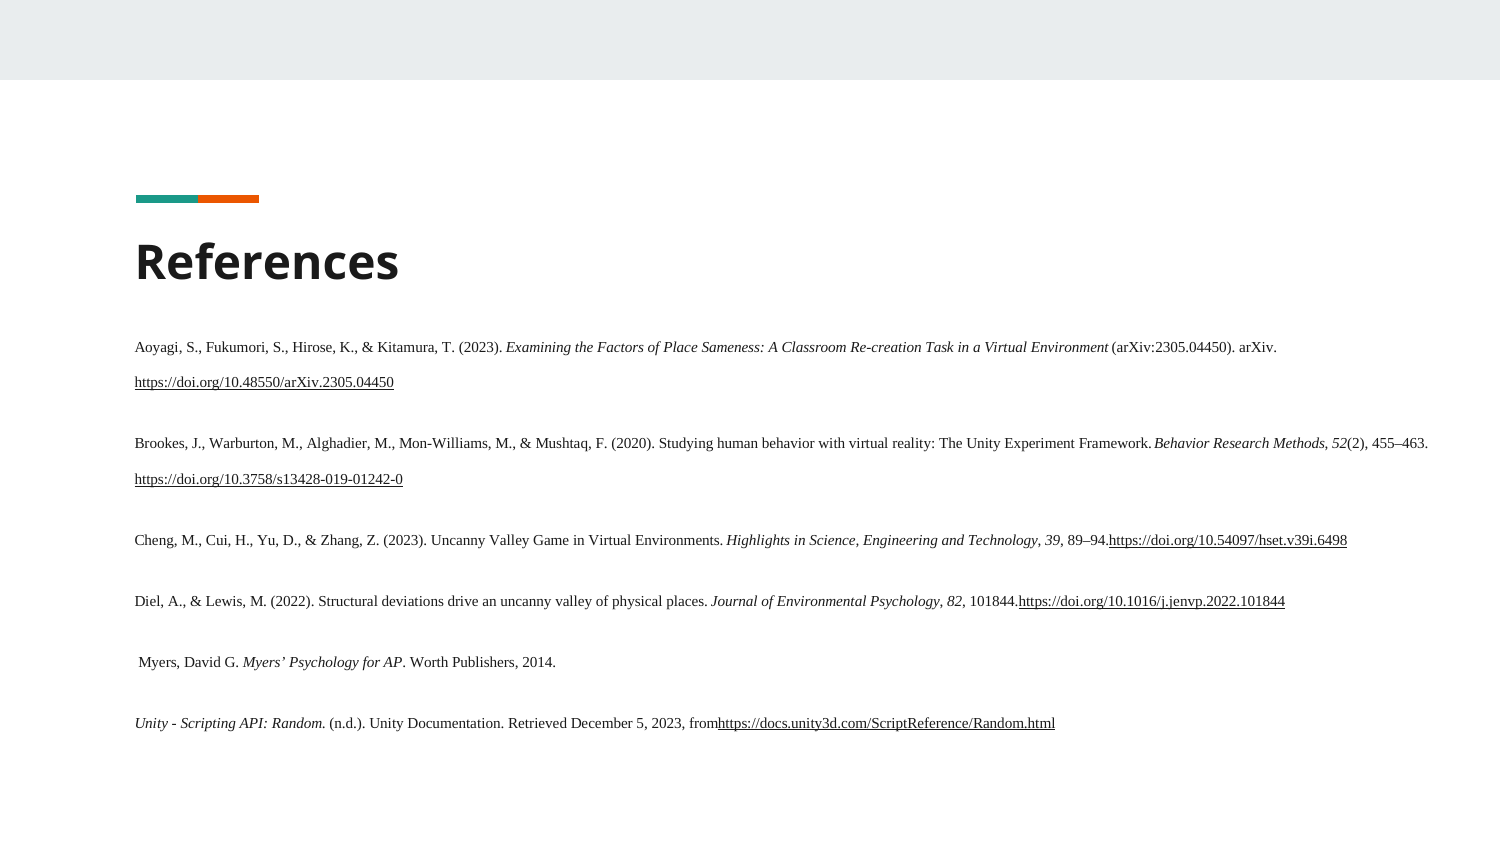

# References
Aoyagi, S., Fukumori, S., Hirose, K., & Kitamura, T. (2023). Examining the Factors of Place Sameness: A Classroom Re-creation Task in a Virtual Environment (arXiv:2305.04450). arXiv.https://doi.org/10.48550/arXiv.2305.04450
Brookes, J., Warburton, M., Alghadier, M., Mon-Williams, M., & Mushtaq, F. (2020). Studying human behavior with virtual reality: The Unity Experiment Framework. Behavior Research Methods, 52(2), 455–463.https://doi.org/10.3758/s13428-019-01242-0
Cheng, M., Cui, H., Yu, D., & Zhang, Z. (2023). Uncanny Valley Game in Virtual Environments. Highlights in Science, Engineering and Technology, 39, 89–94.https://doi.org/10.54097/hset.v39i.6498
Diel, A., & Lewis, M. (2022). Structural deviations drive an uncanny valley of physical places. Journal of Environmental Psychology, 82, 101844.https://doi.org/10.1016/j.jenvp.2022.101844
 Myers, David G. Myers’ Psychology for AP. Worth Publishers, 2014.
Unity - Scripting API: Random. (n.d.). Unity Documentation. Retrieved December 5, 2023, fromhttps://docs.unity3d.com/ScriptReference/Random.html